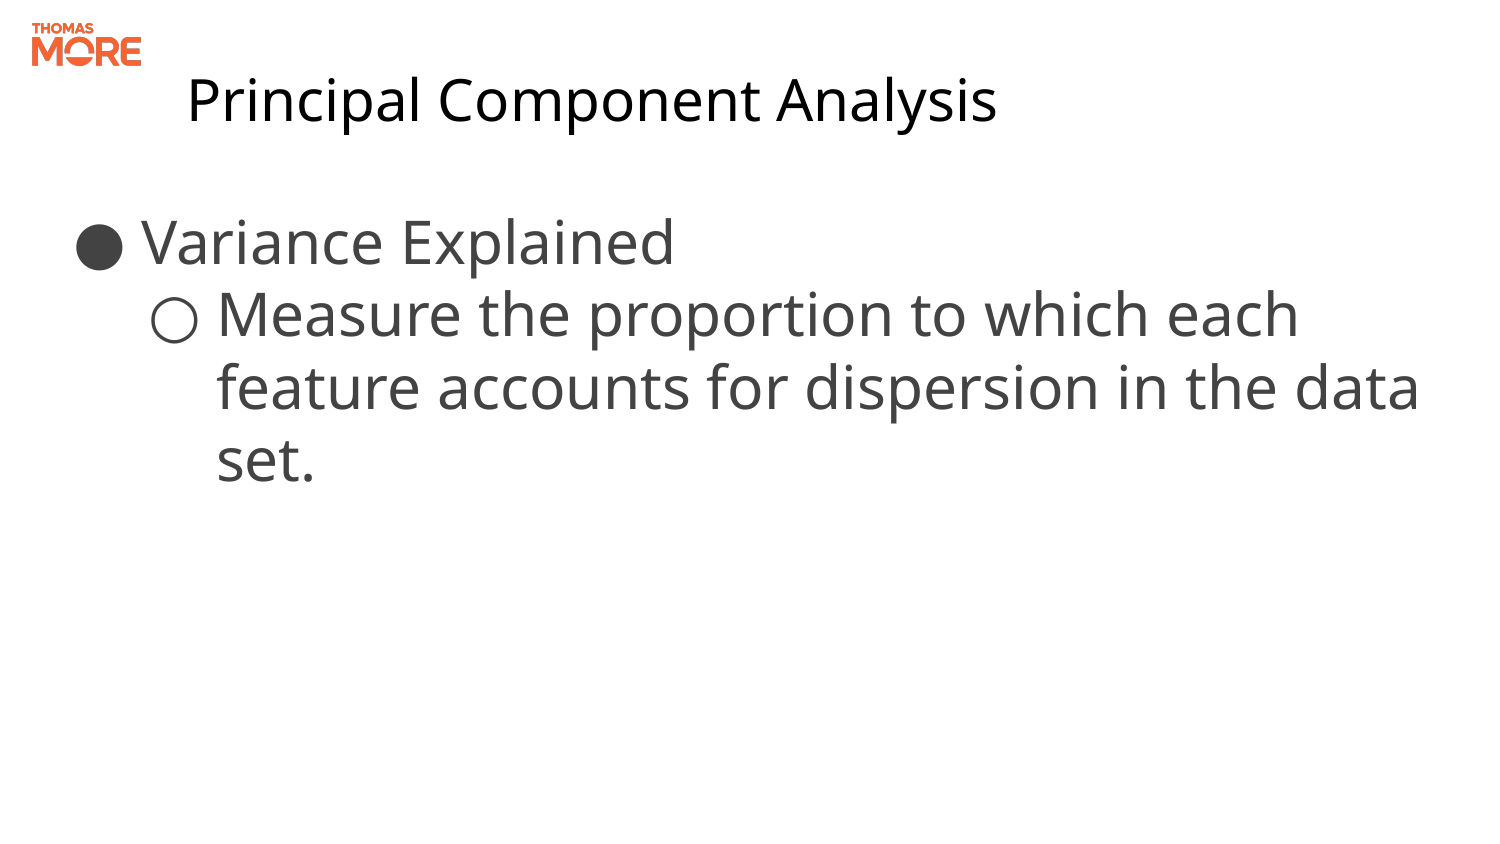

# Principal Component Analysis
Variance Explained
Measure the proportion to which each feature accounts for dispersion in the data set.